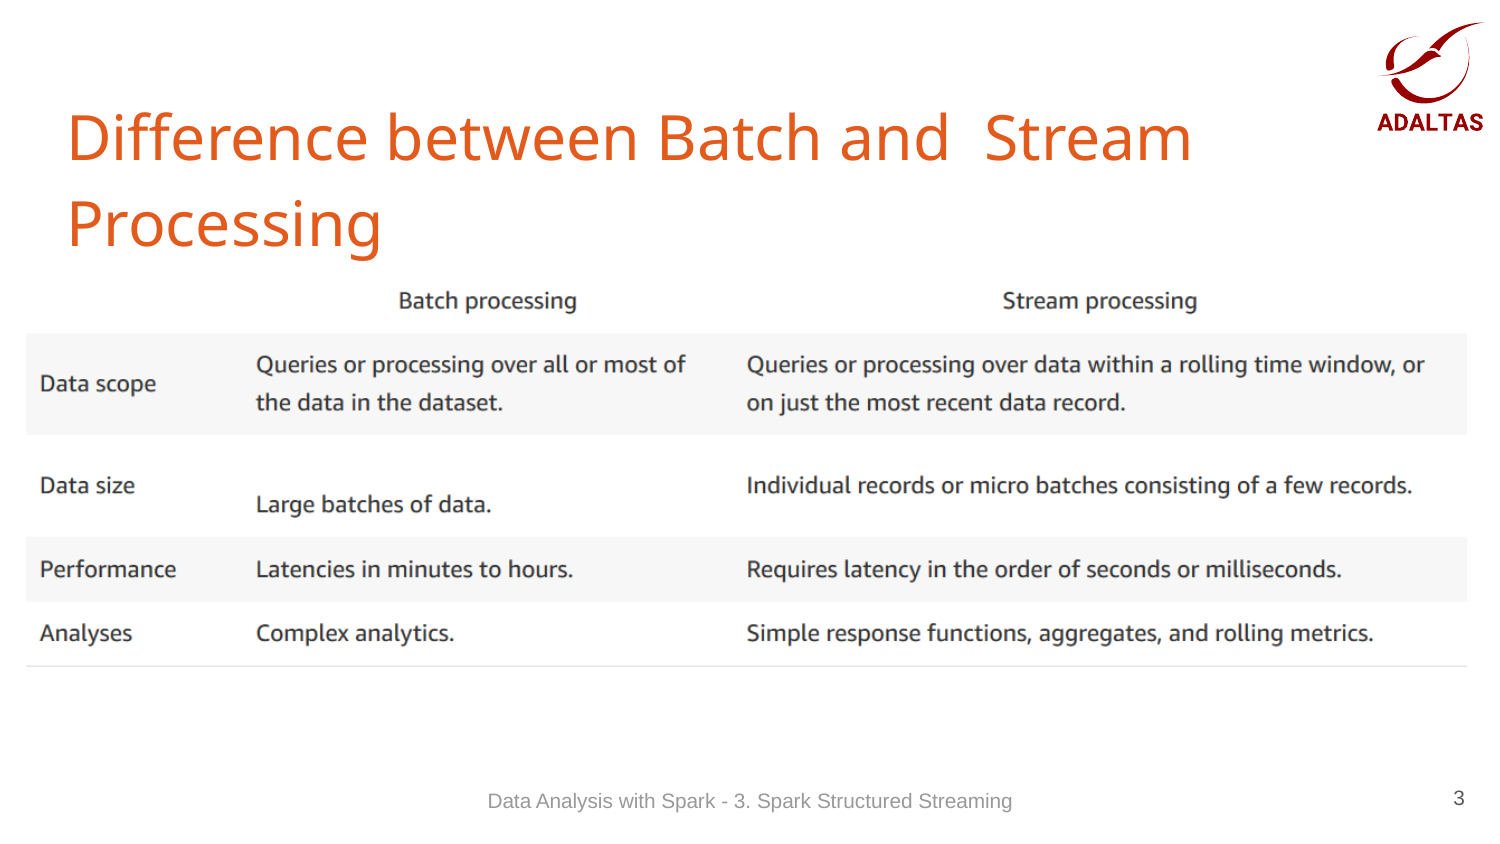

# Difference between Batch and Stream Processing
Data Analysis with Spark - 3. Spark Structured Streaming